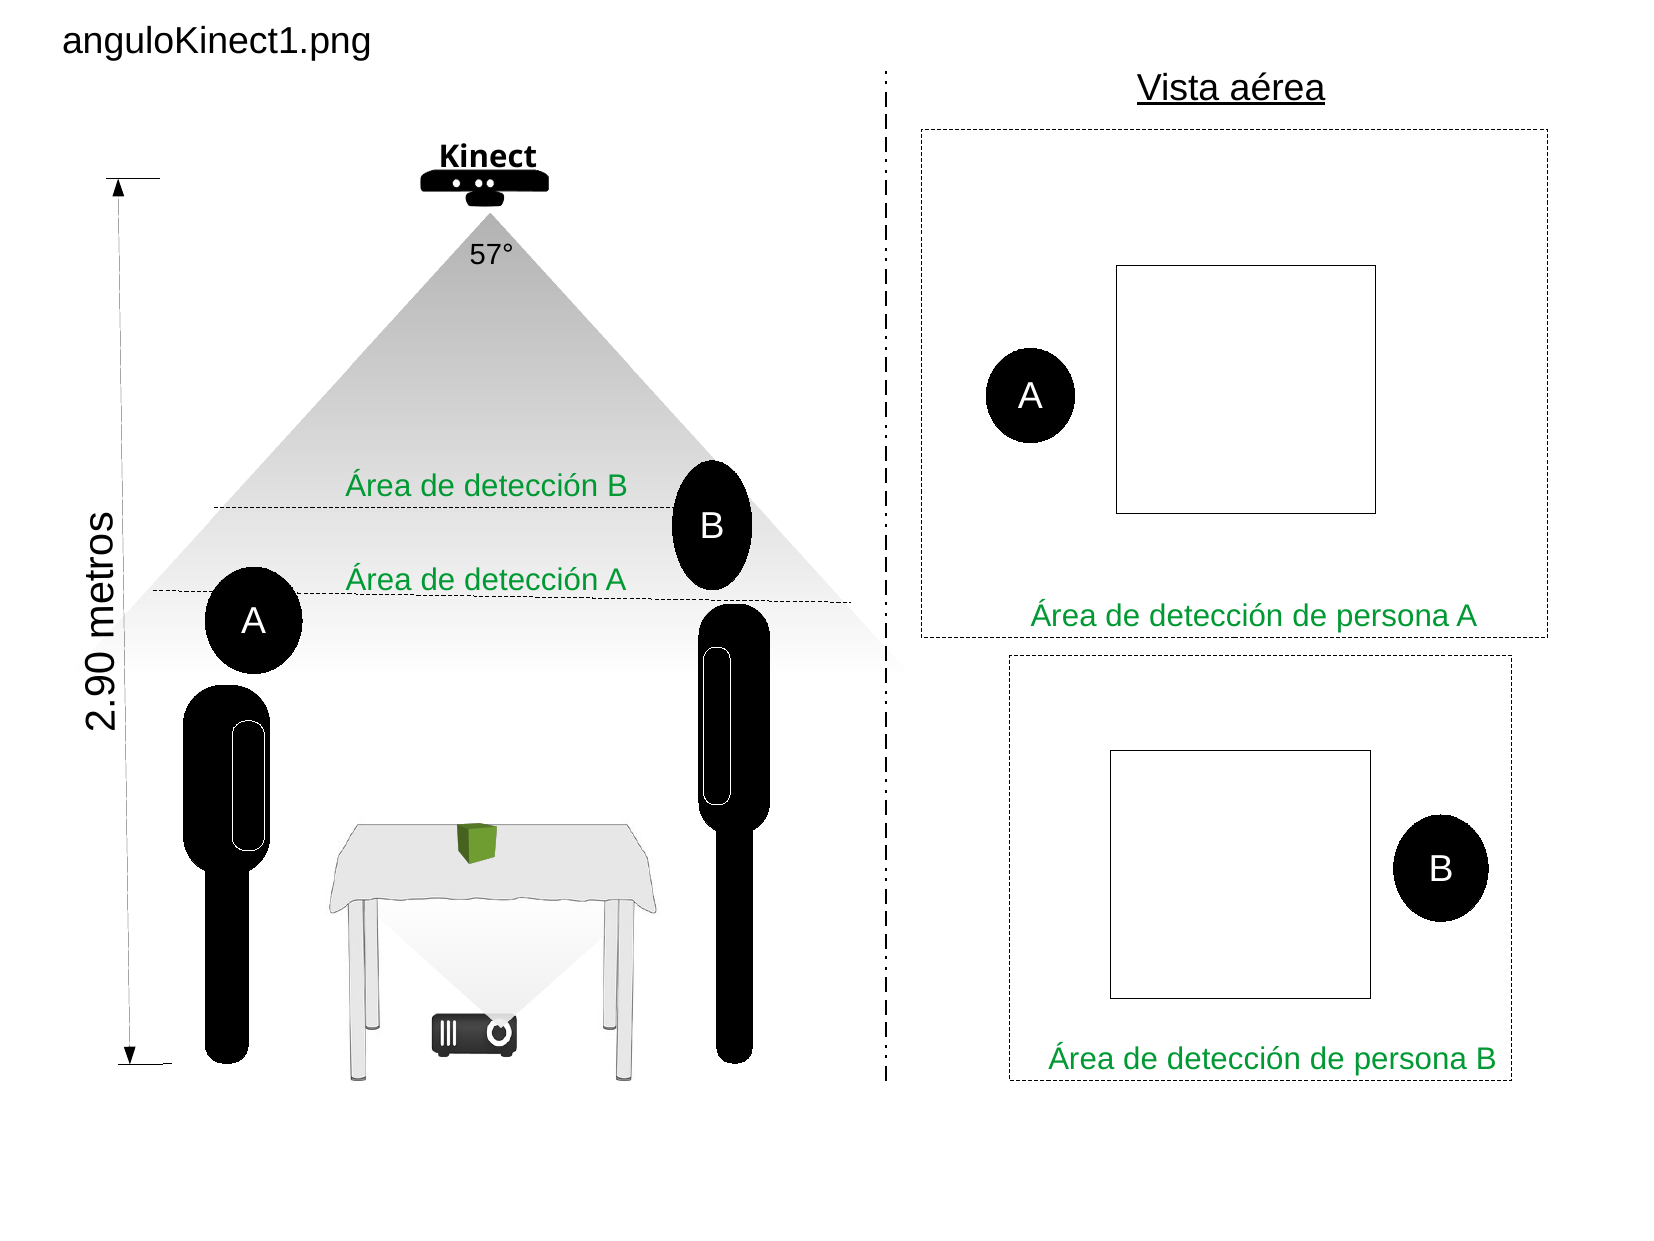

anguloKinect1.png
Vista aérea
Kinect
B
A
A
Área de detección de persona A
57°
Área de detección B
Área de detección A
B
Área de detección de persona B